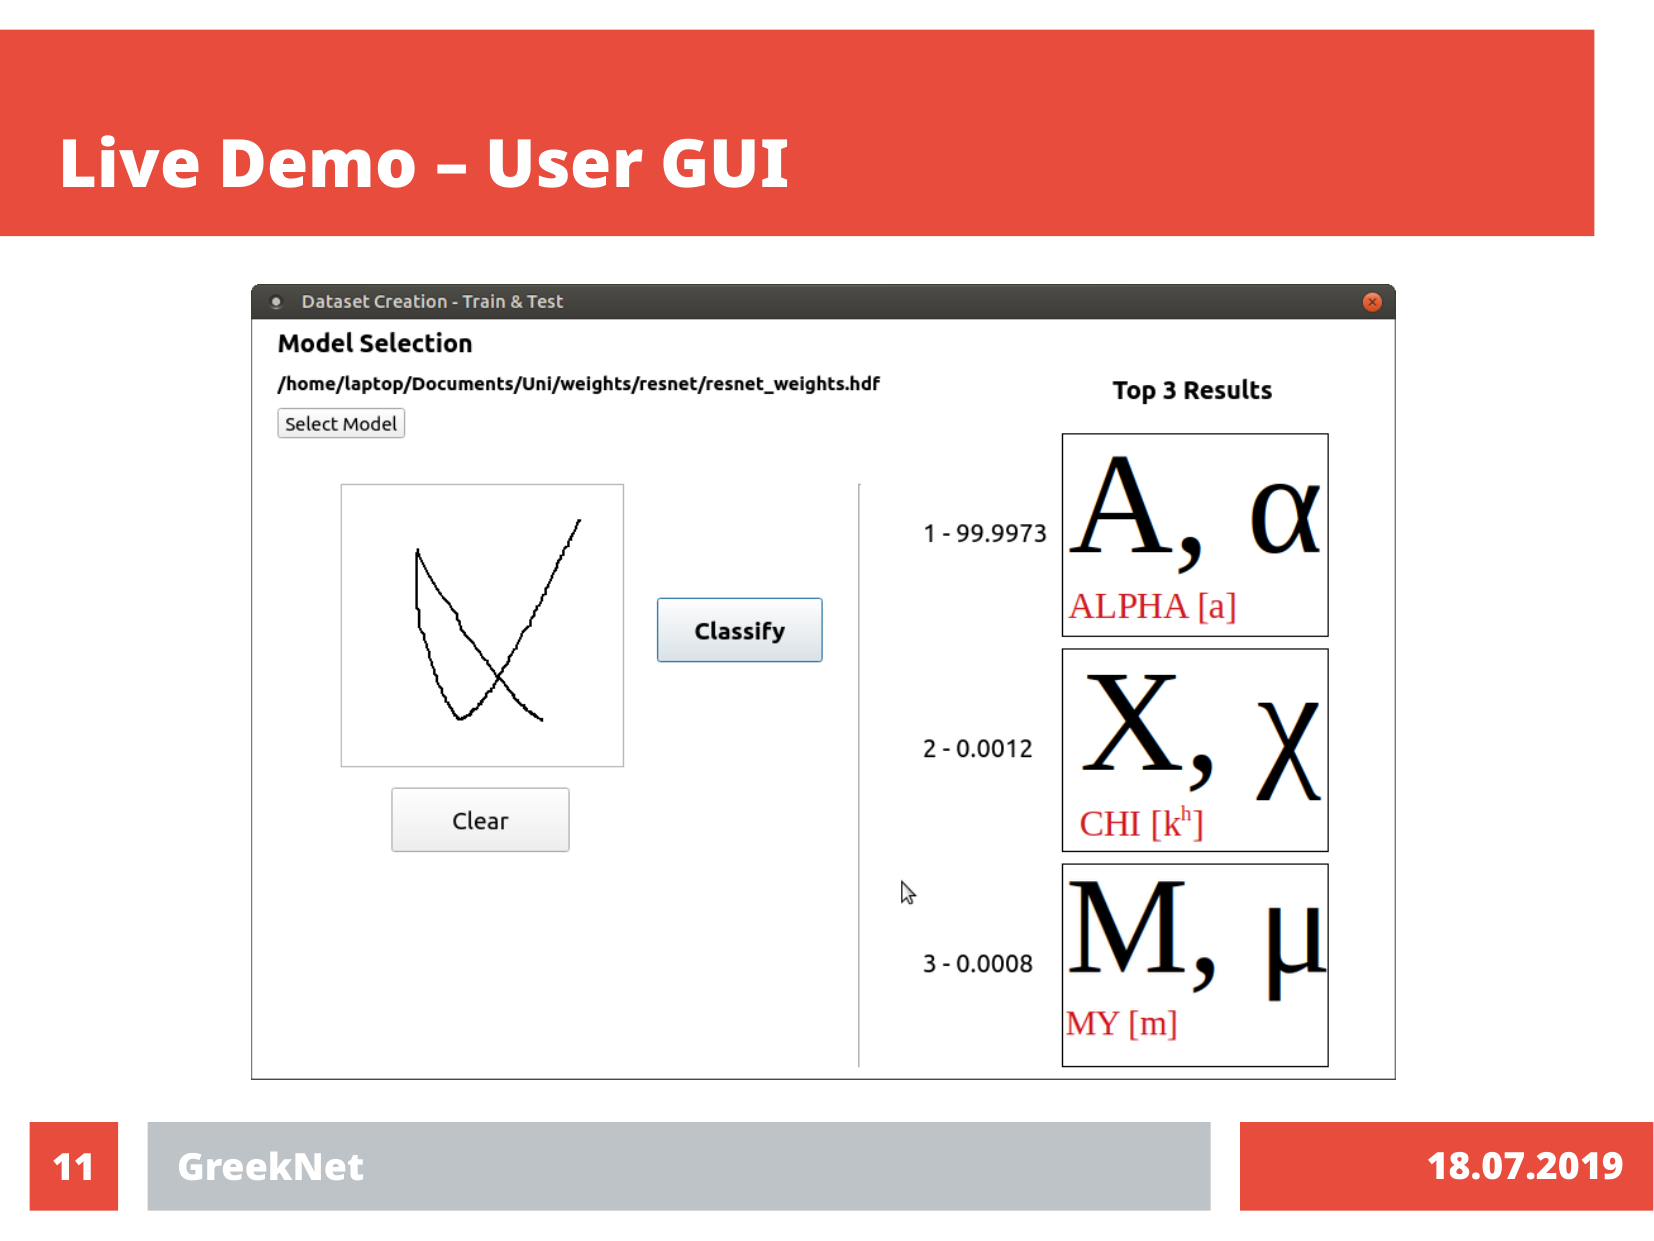

# Live Demo – User GUI
11
GreekNet
18.07.2019